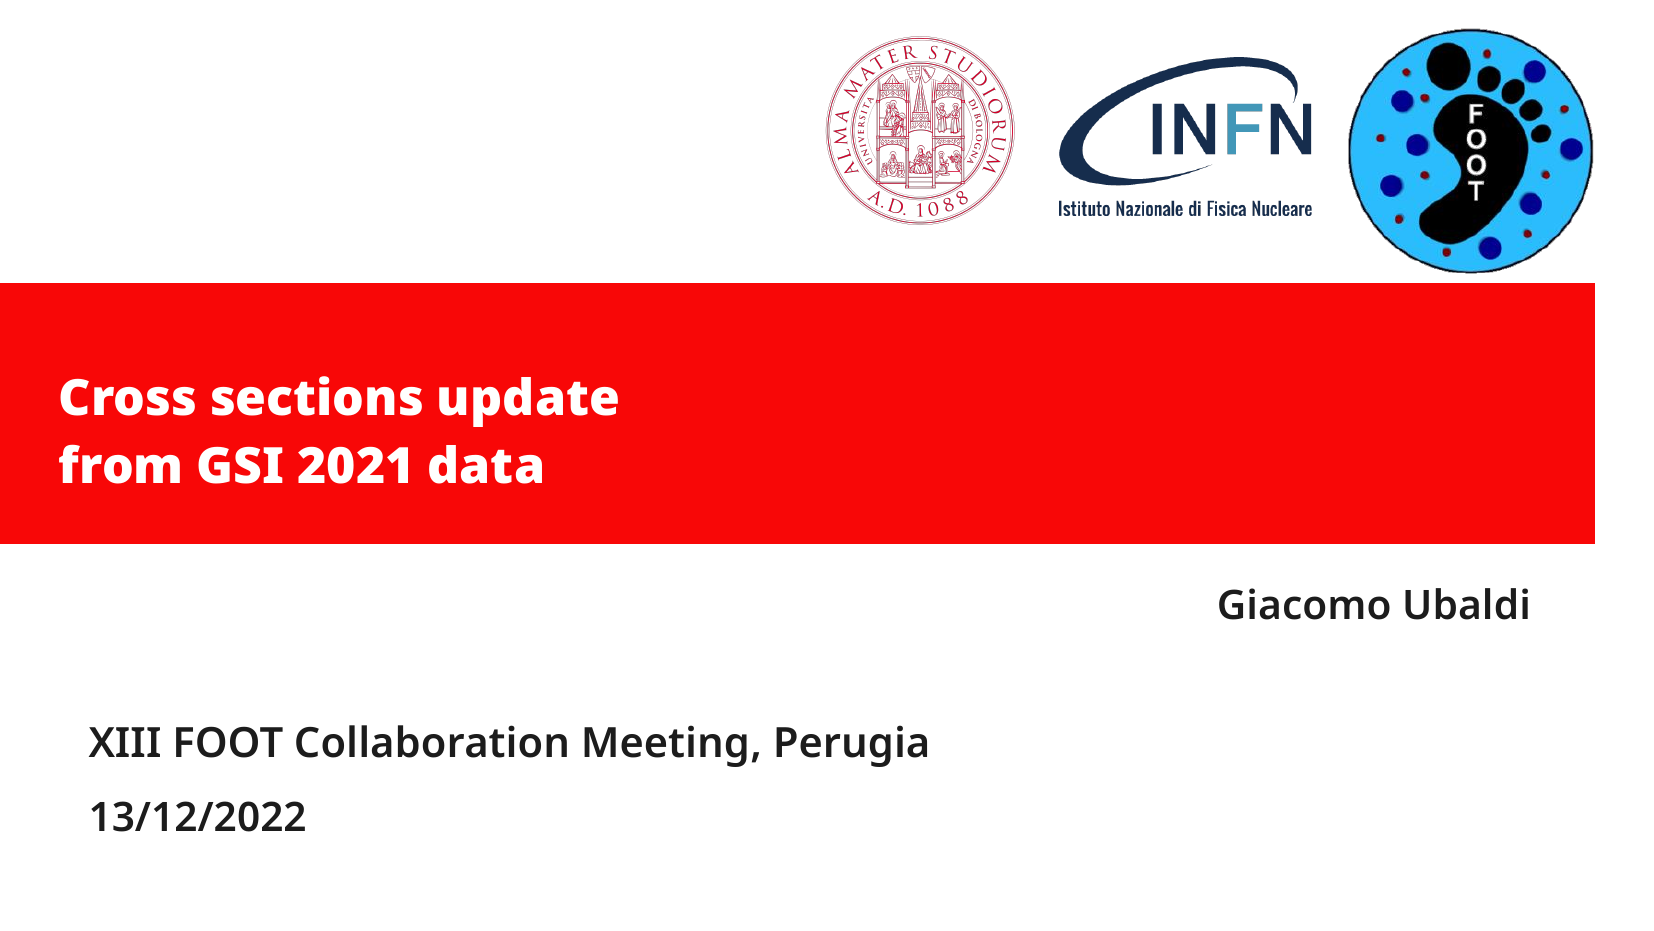

# Cross sections update from GSI 2021 data
			 			 									 Giacomo Ubaldi
XIII FOOT Collaboration Meeting, Perugia
13/12/2022